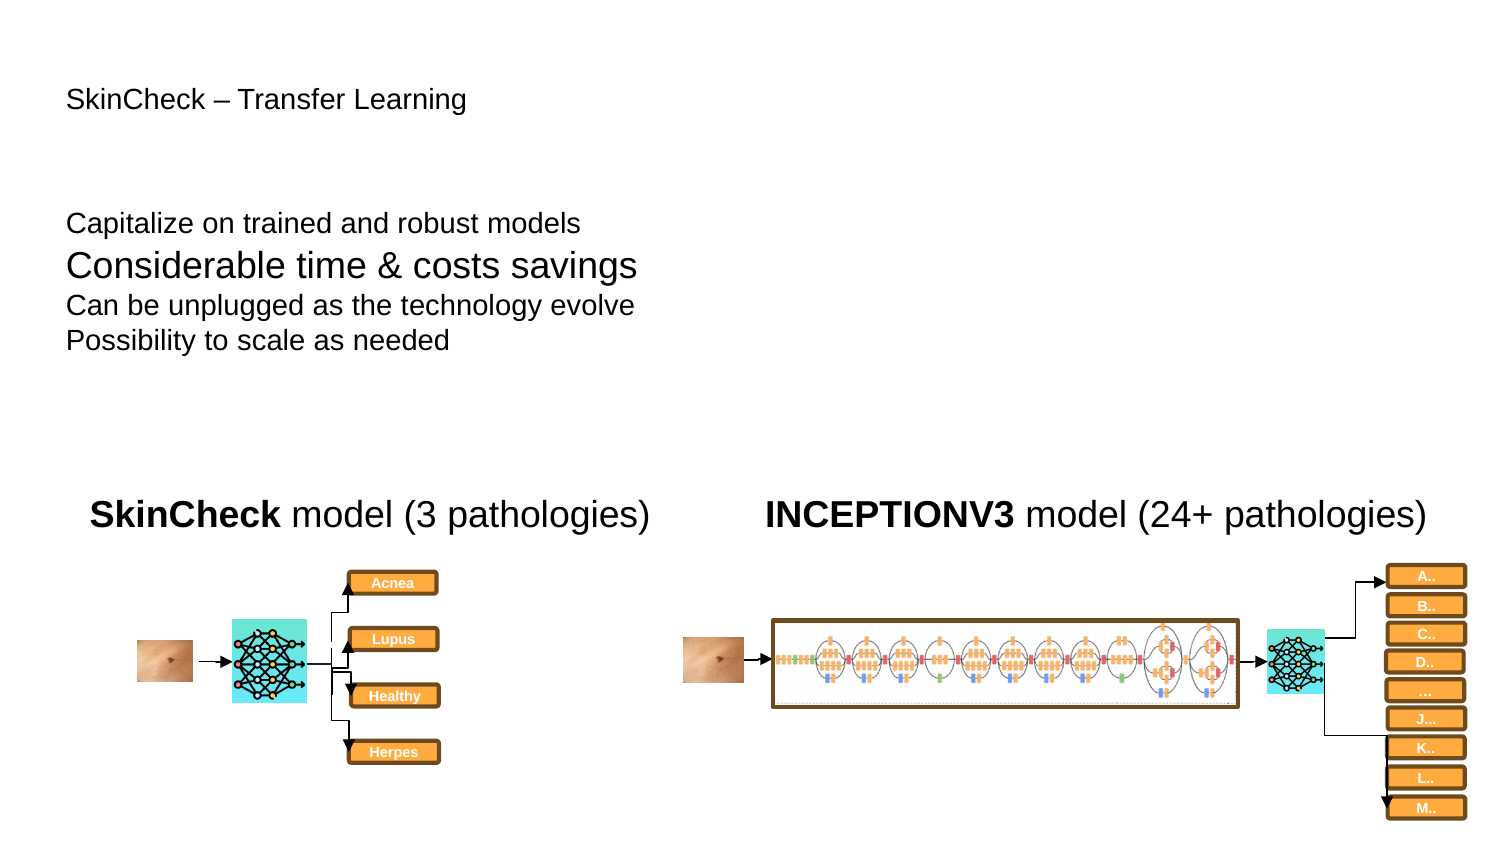

# SkinCheck – Transfer Learning
Capitalize on trained and robust models
Considerable time & costs savings
Can be unplugged as the technology evolve
Possibility to scale as needed
SkinCheck model (3 pathologies)
INCEPTIONV3 model (24+ pathologies)
A..
Acnea
B..
C..
Lupus
D..
…
Healthy
J...
K..
Herpes
L..
M..